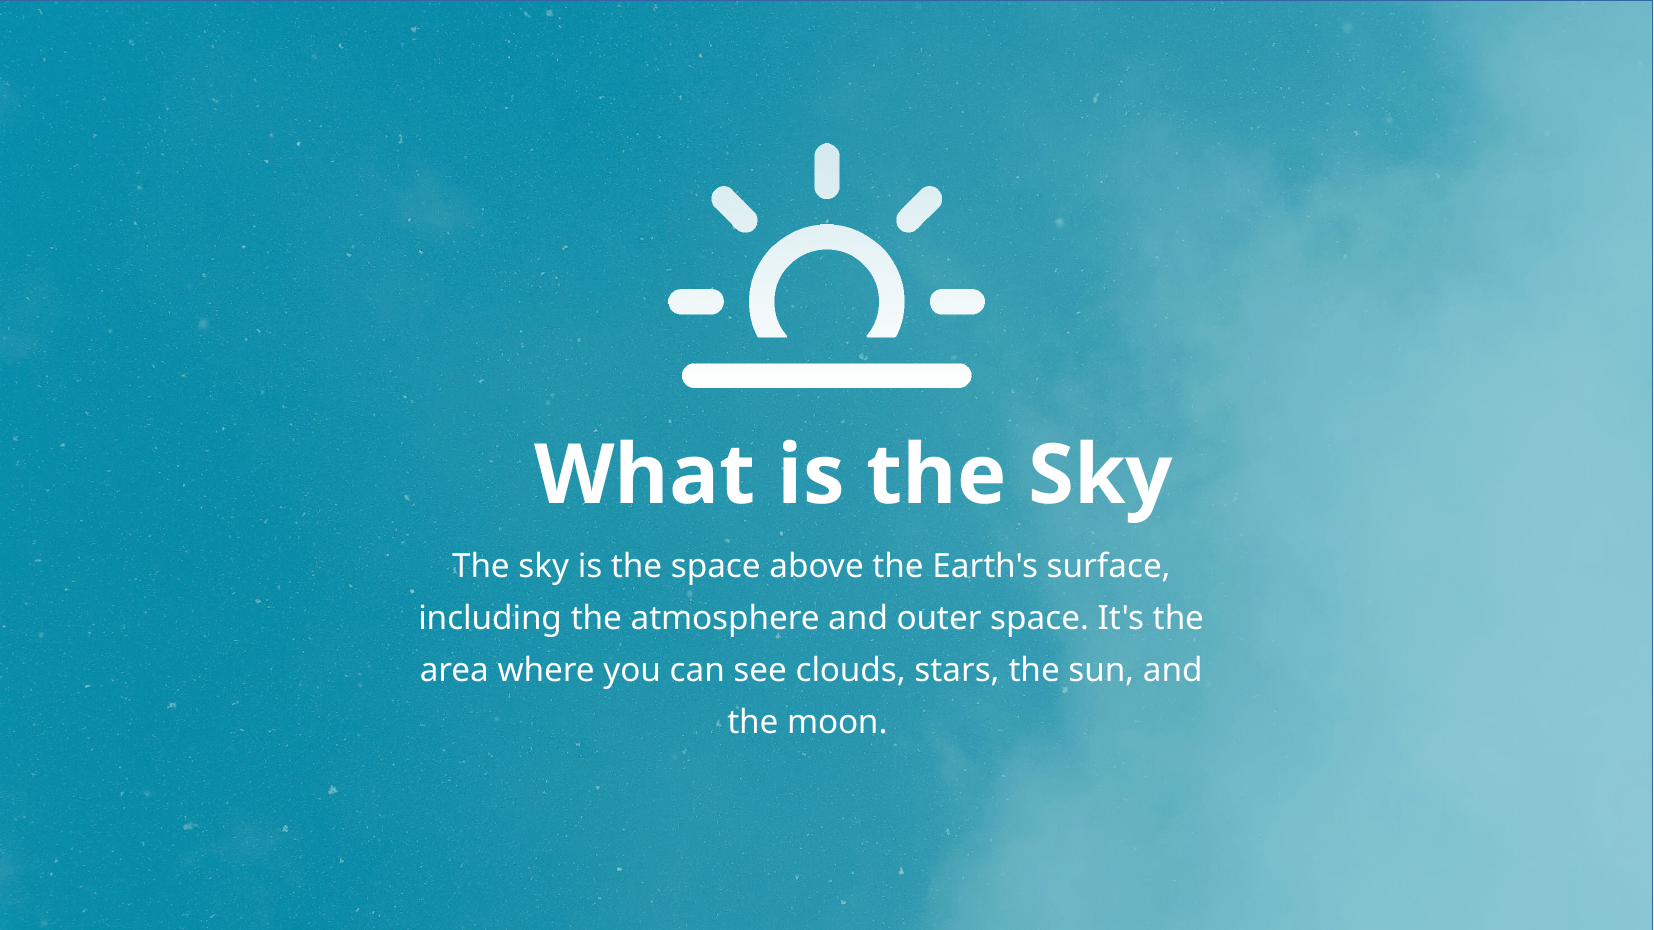

# What is the Sky
The sky is the space above the Earth's surface, including the atmosphere and outer space. It's the area where you can see clouds, stars, the sun, and the moon.